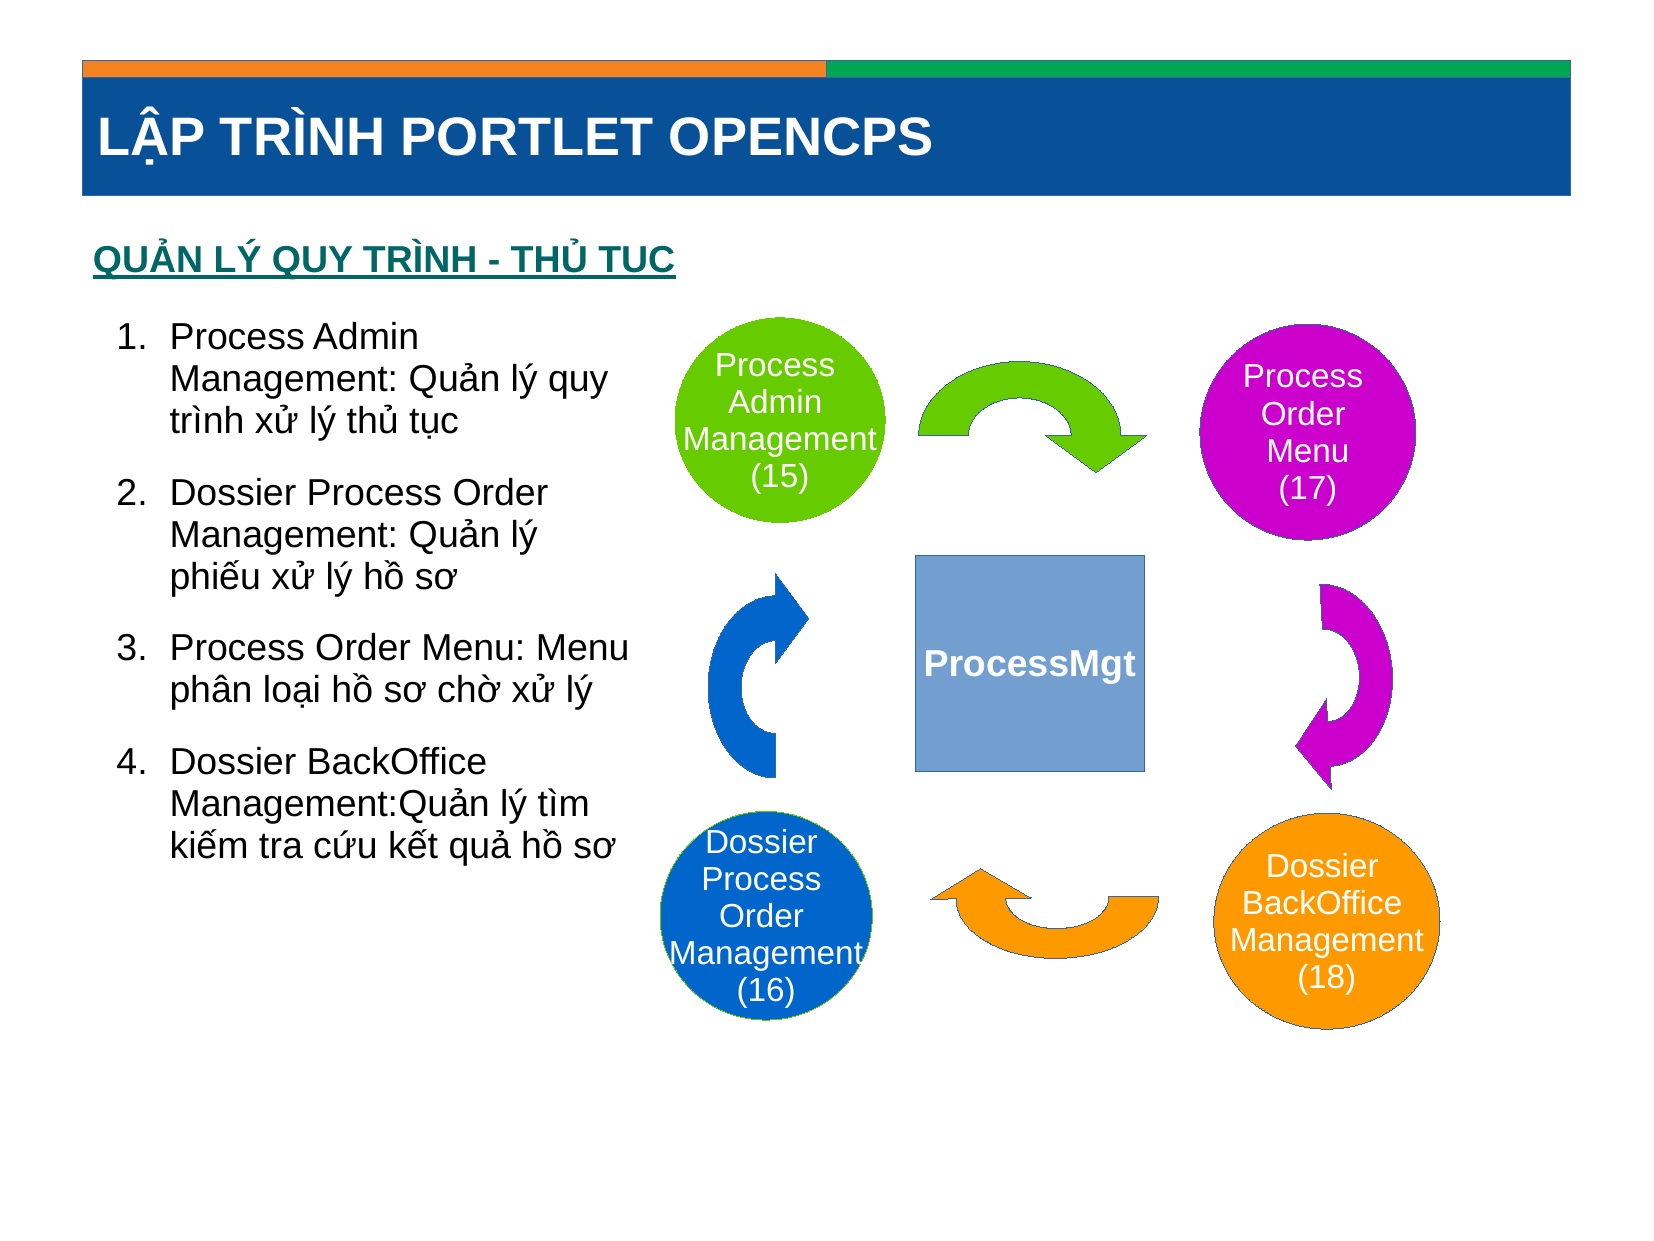

LẬP TRÌNH PORTLET OPENCPS
QUẢN LÝ QUY TRÌNH - THỦ TỤC
Process Admin Management: Quản lý quy trình xử lý thủ tục
Dossier Process Order Management: Quản lý phiếu xử lý hồ sơ
Process Order Menu: Menu phân loại hồ sơ chờ xử lý
Dossier BackOffice Management:Quản lý tìm kiếm tra cứu kết quả hồ sơ
Process
Admin
Management
(15)
Process
Order
Menu
(17)
#
ProcessMgt
Dossier
Process
Order
Management
(16)
Dossier
BackOffice
Management
(18)